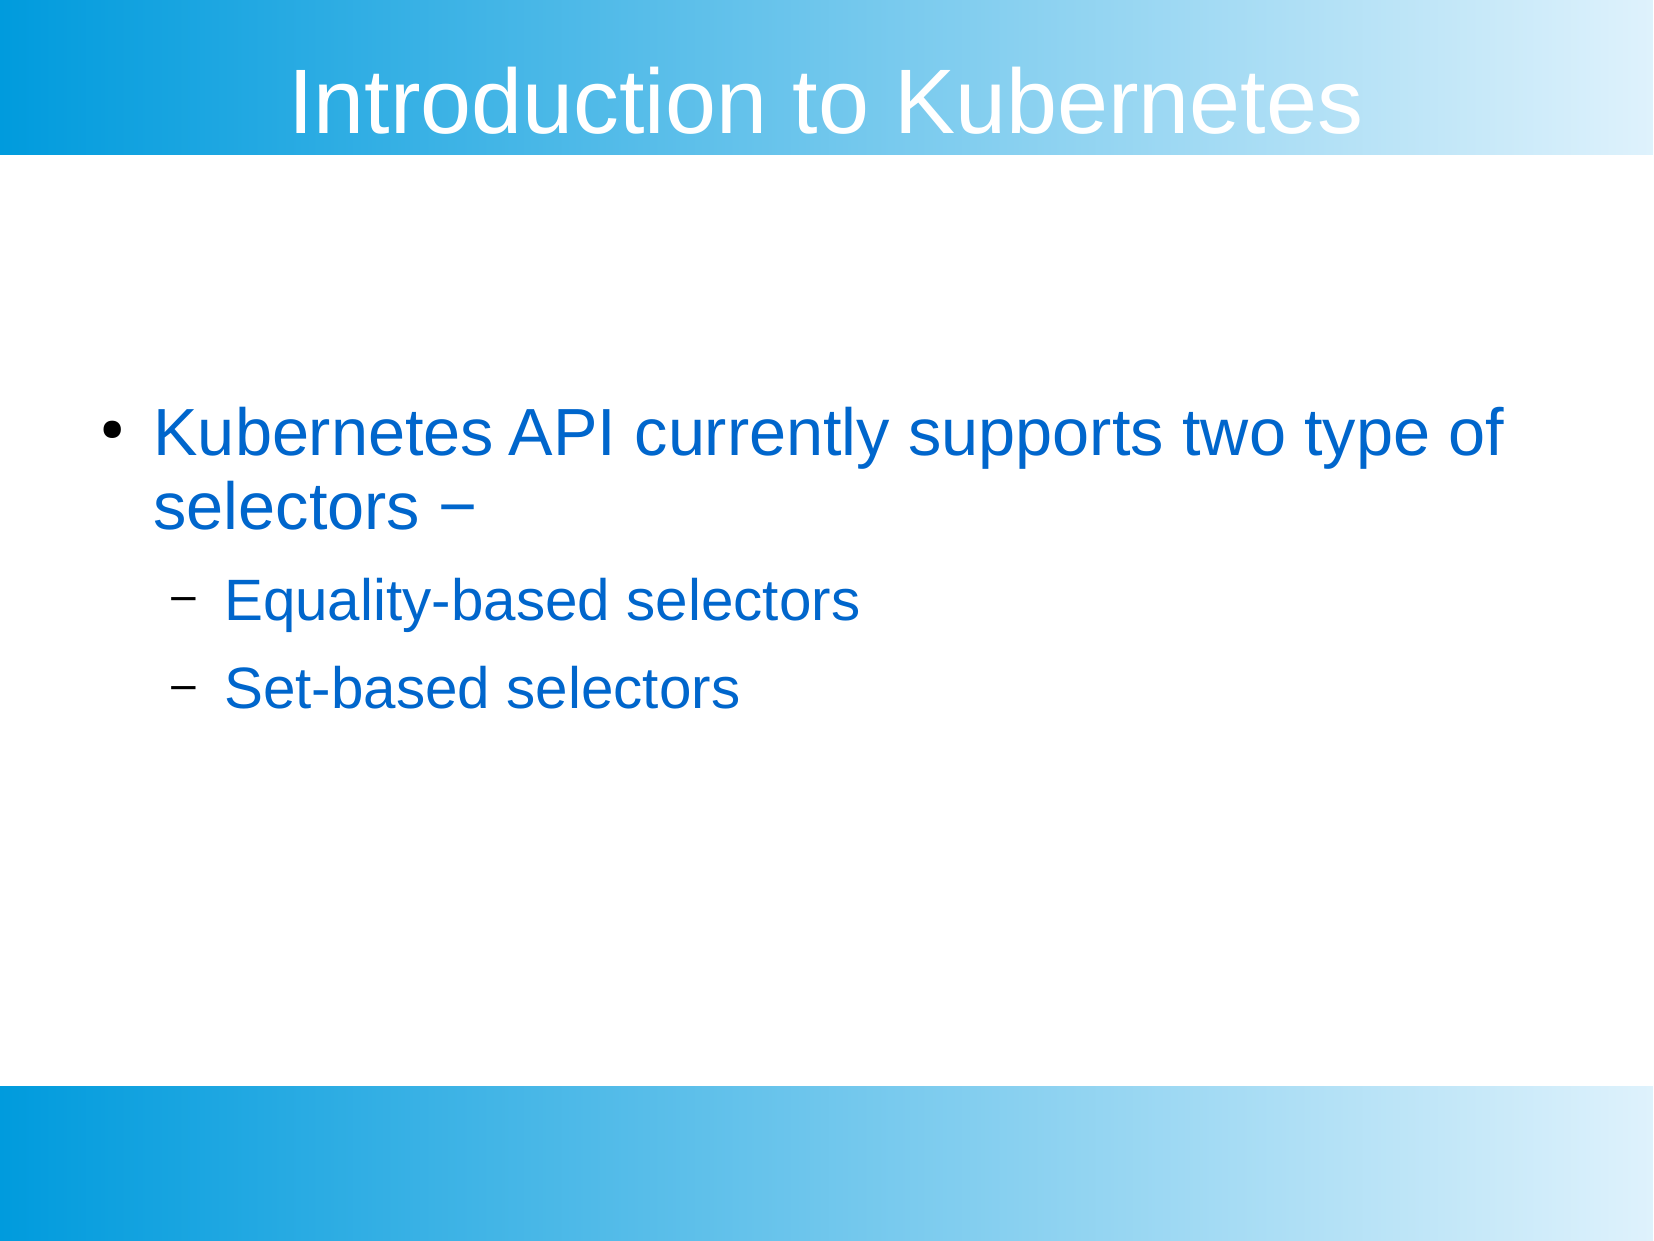

# Introduction to Kubernetes
Kubernetes API currently supports two type of selectors −
Equality-based selectors
Set-based selectors